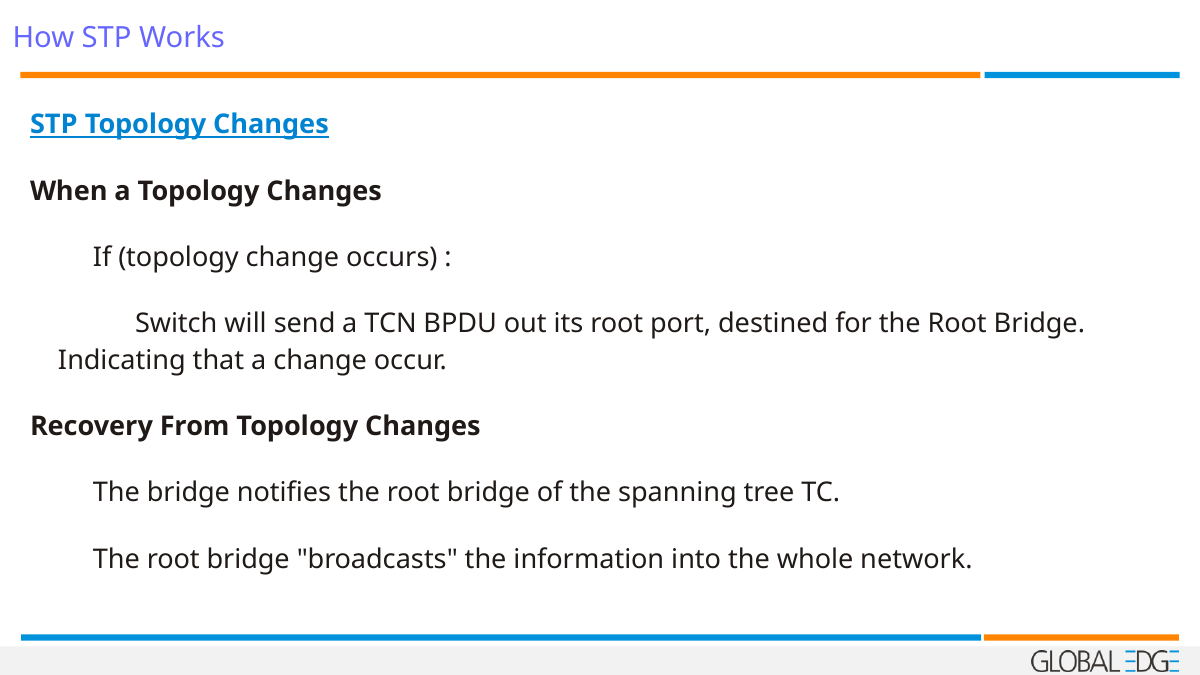

# How STP Works
STP Topology Changes
When a Topology Changes
 If (topology change occurs) :
 Switch will send a TCN BPDU out its root port, destined for the Root Bridge. 	 Indicating that a change occur.
Recovery From Topology Changes
 The bridge notifies the root bridge of the spanning tree TC.
 The root bridge "broadcasts" the information into the whole network.